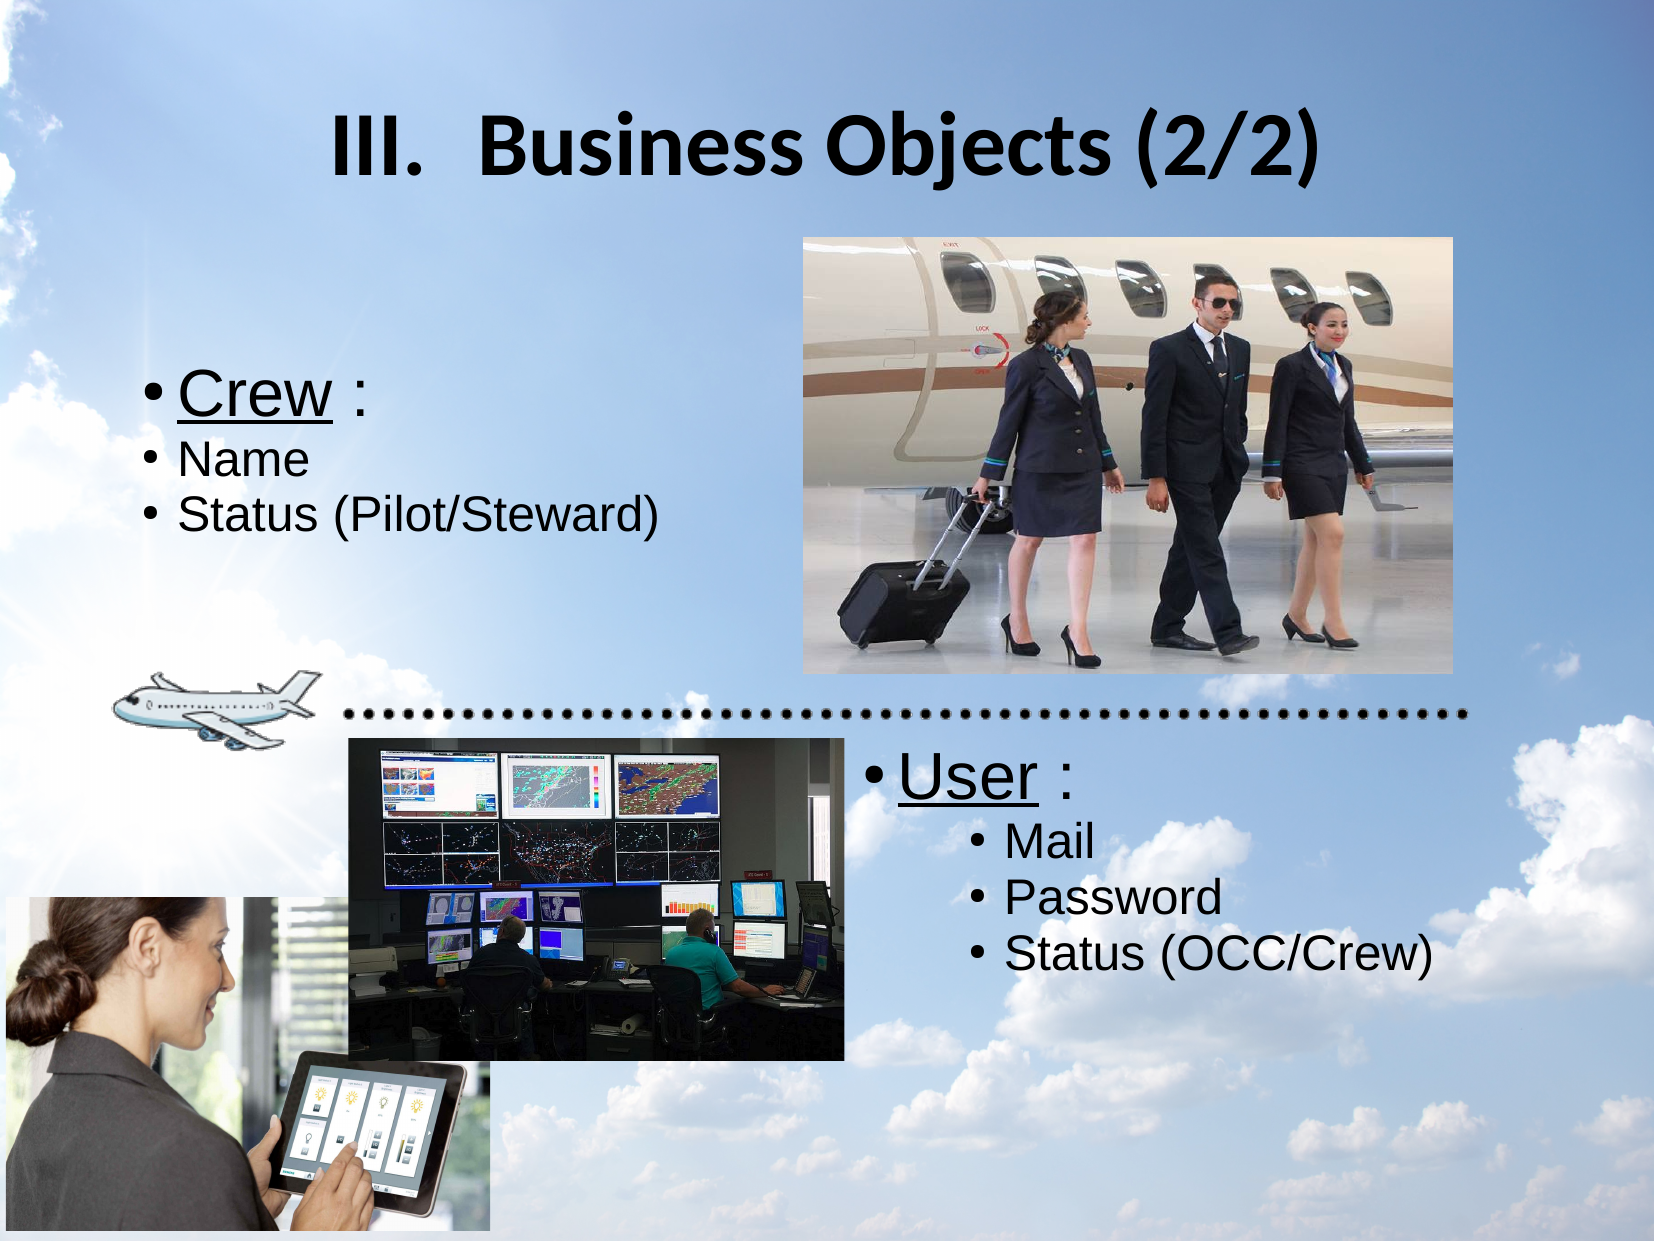

# III.	Business Objects (2/2)
User :
Mail
Password
Status (OCC/Crew)
Crew :
Name
Status (Pilot/Steward)